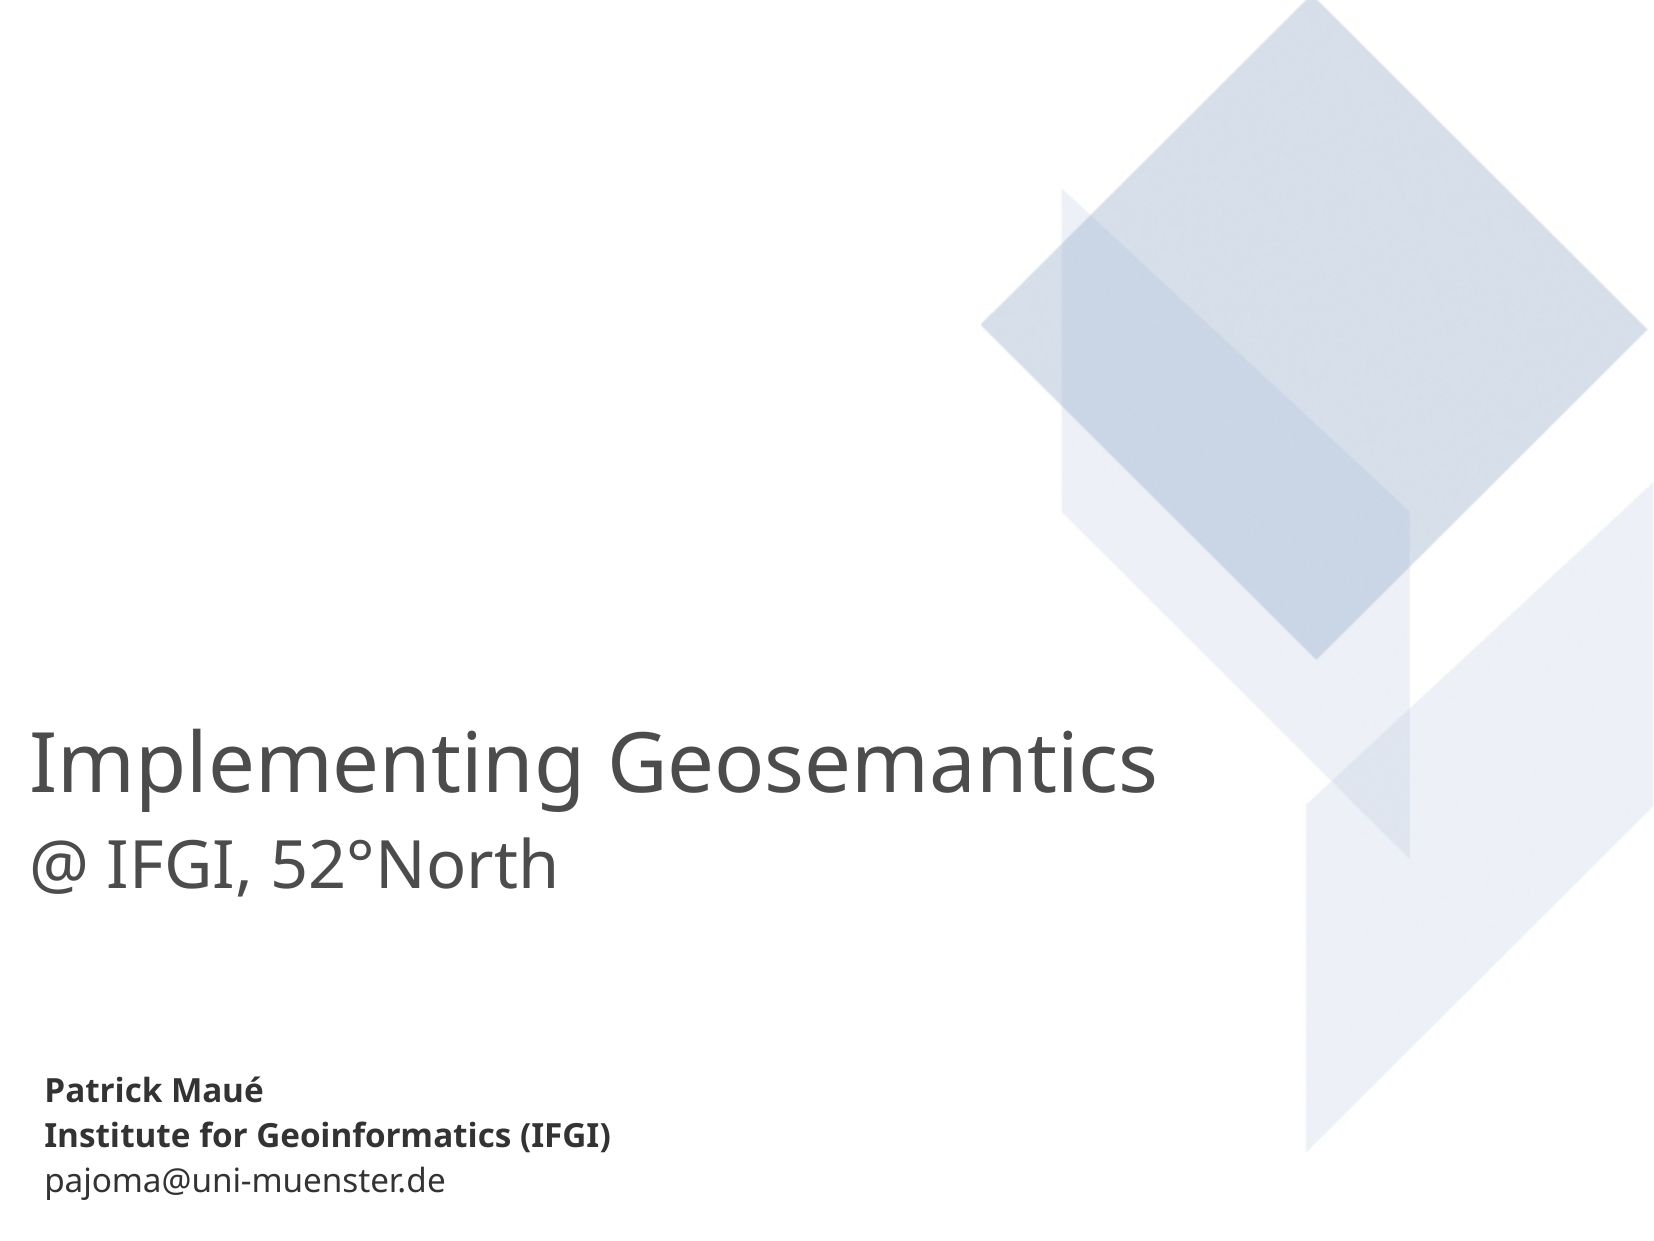

Implementing Geosemantics
@ IFGI, 52°North
Patrick Maué
Institute for Geoinformatics (IFGI)
pajoma@uni-muenster.de